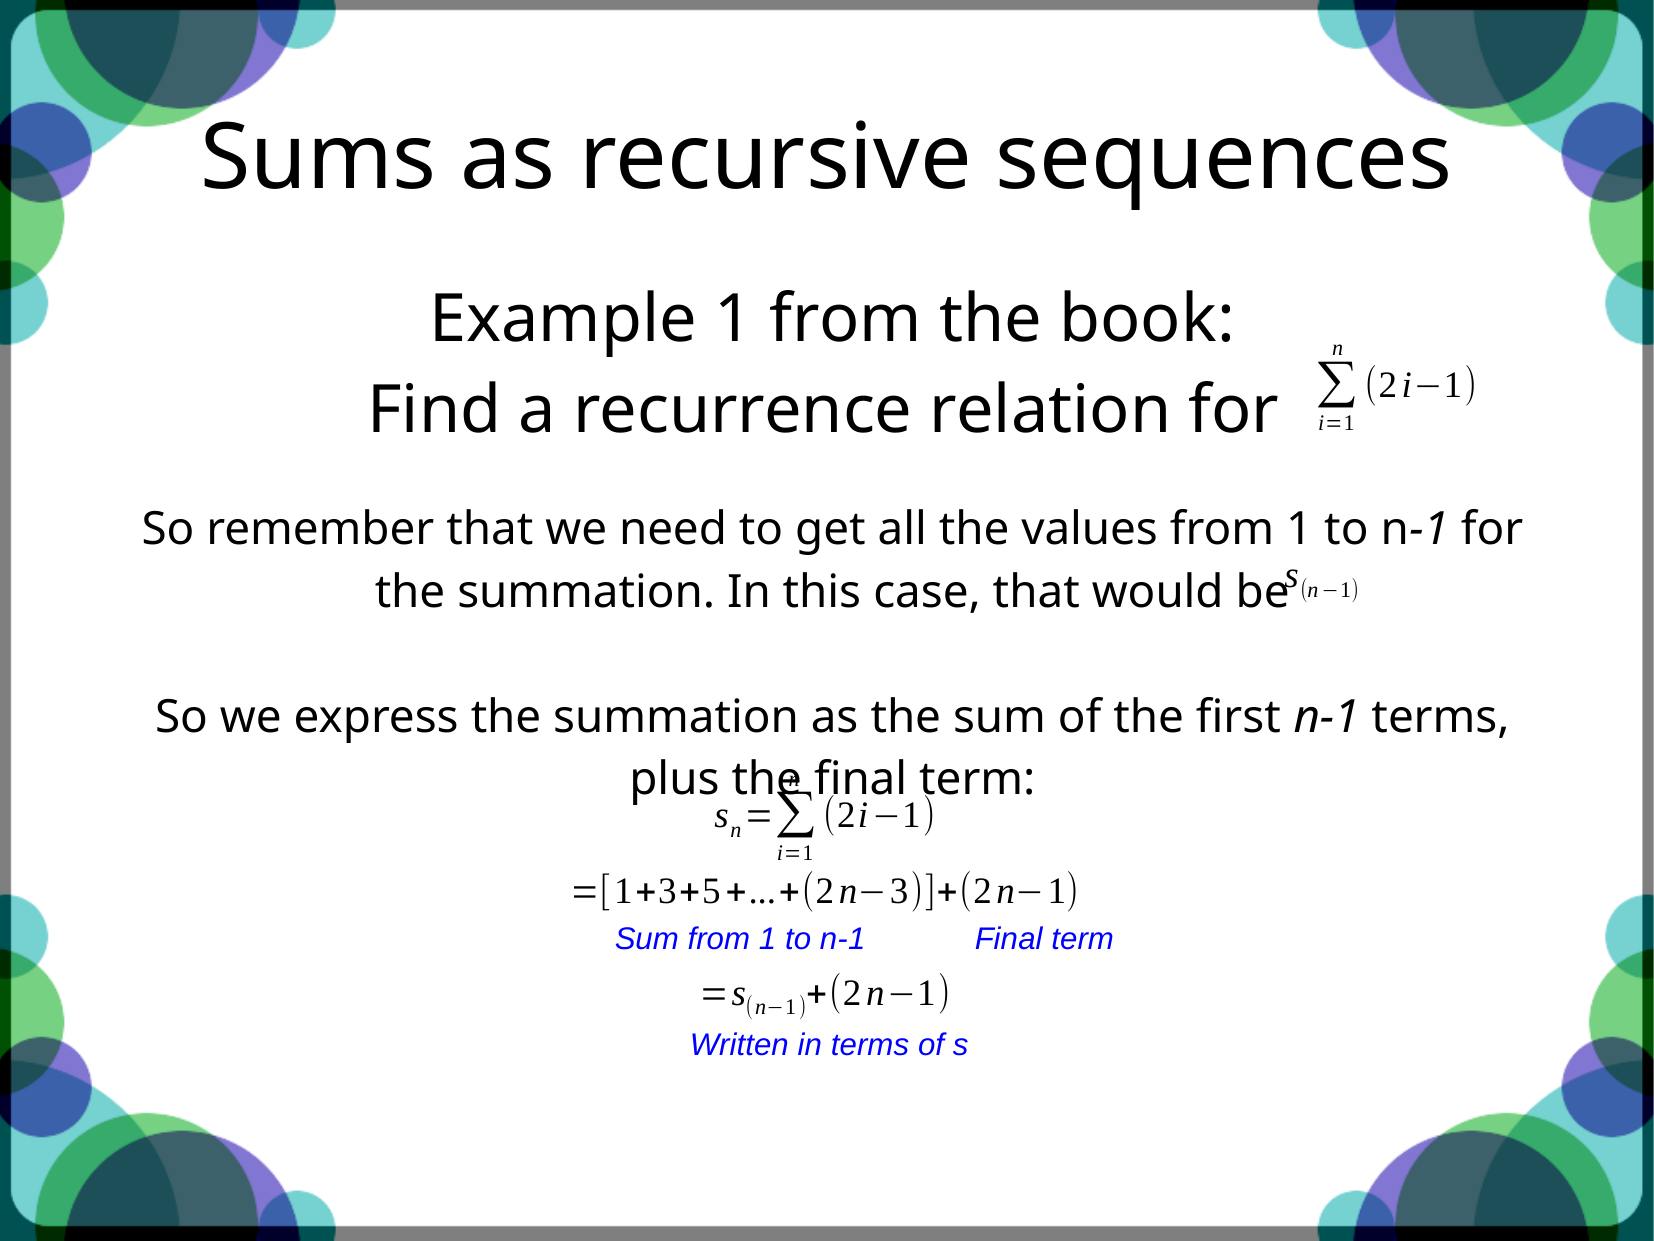

# Sums as recursive sequences
Example 1 from the book:
Find a recurrence relation for
So remember that we need to get all the values from 1 to n-1 for the summation. In this case, that would be
So we express the summation as the sum of the first n-1 terms, plus the final term:
Sum from 1 to n-1
Final term
Written in terms of s